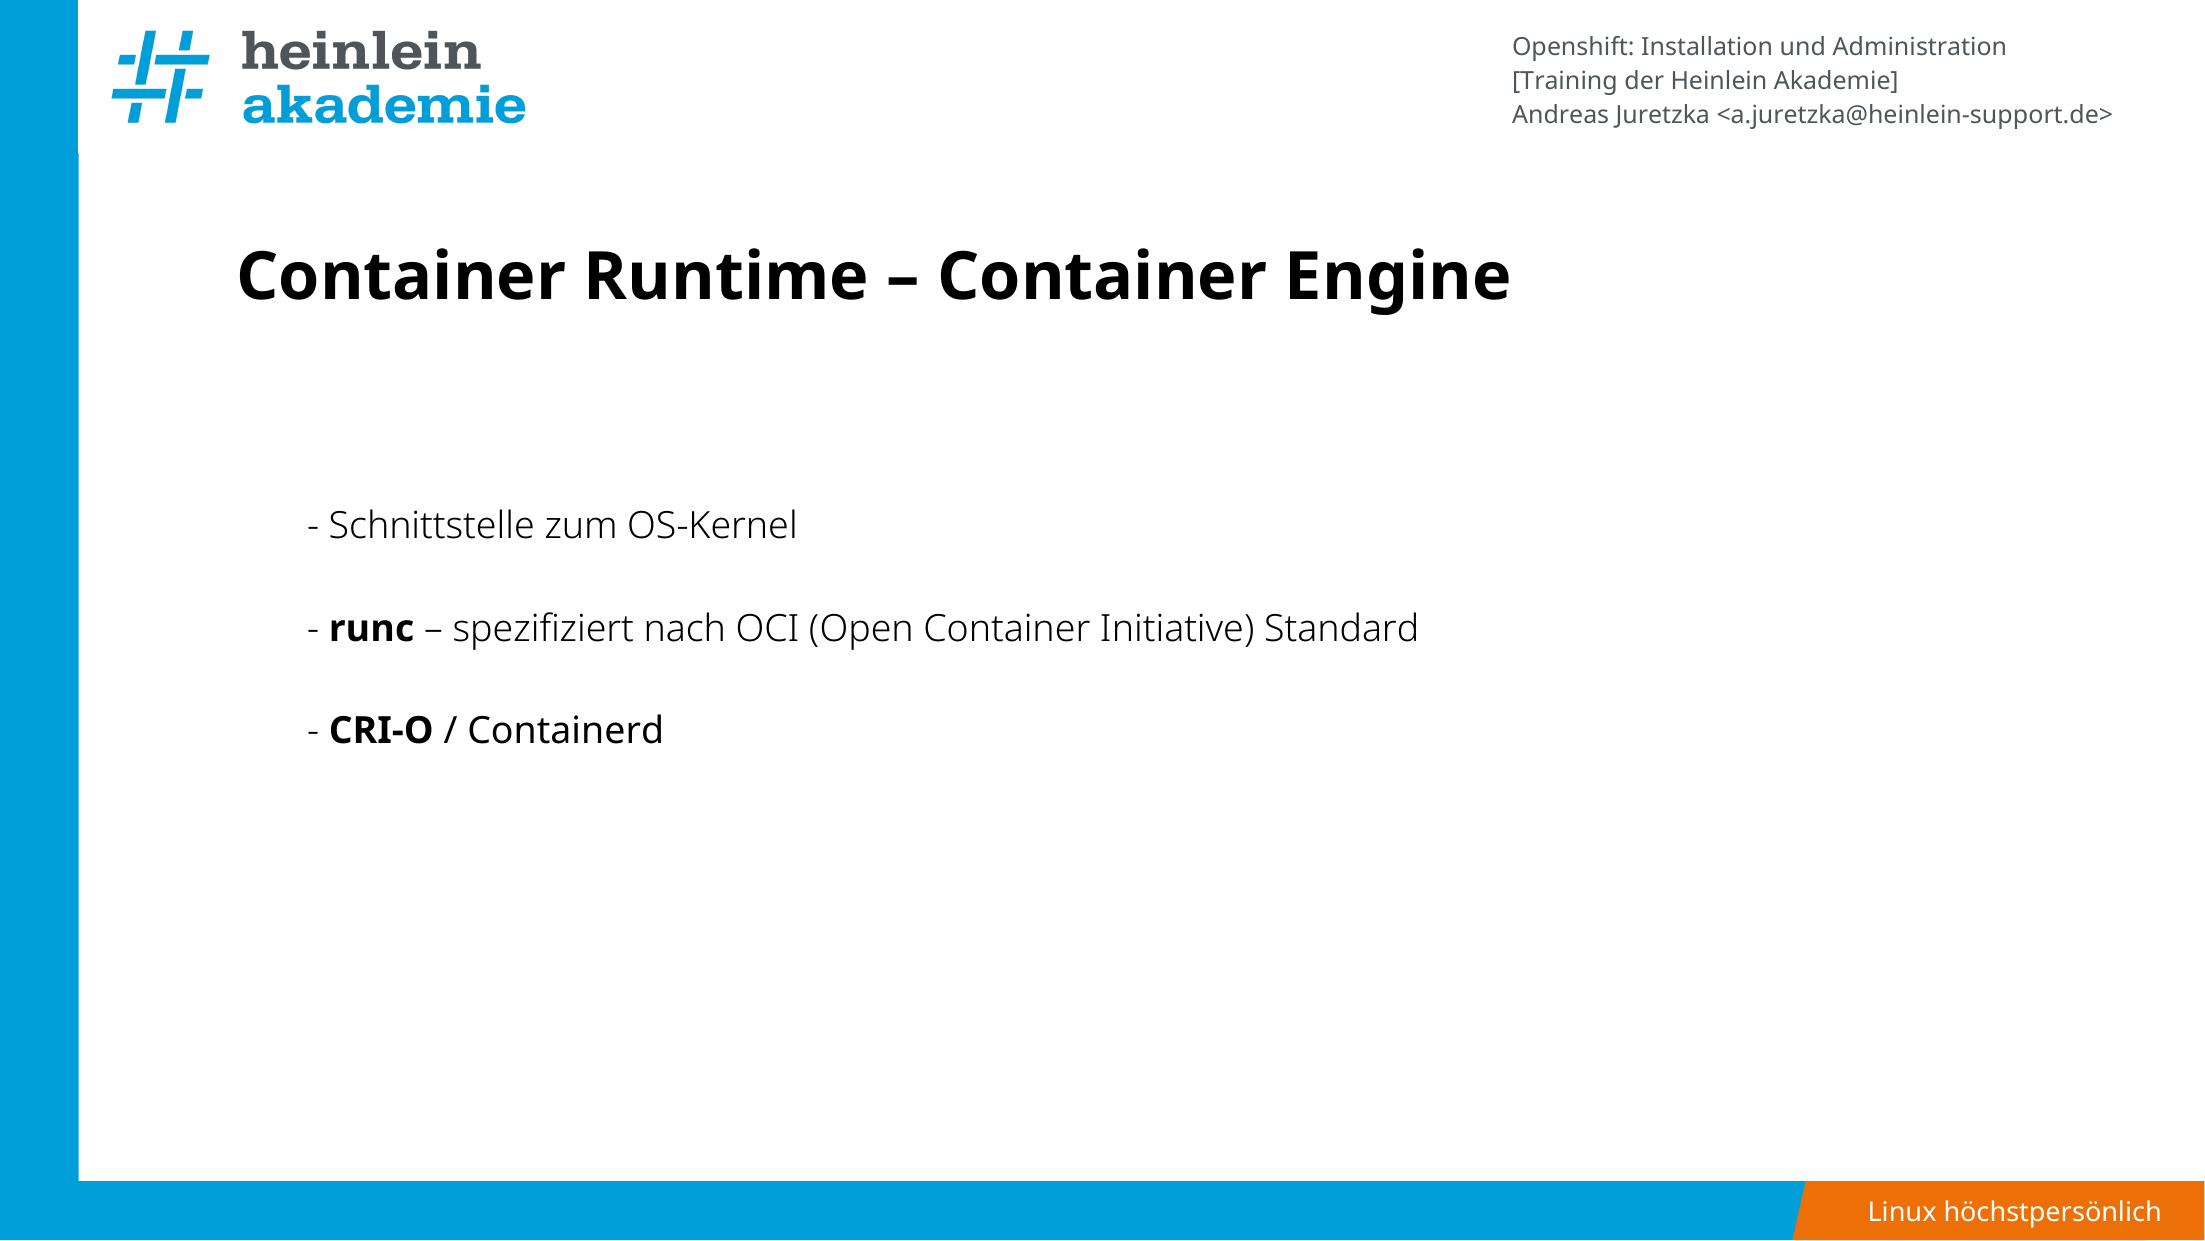

# Container Runtime – Container Engine
- Schnittstelle zum OS-Kernel
- runc – spezifiziert nach OCI (Open Container Initiative) Standard
- CRI-O / Containerd